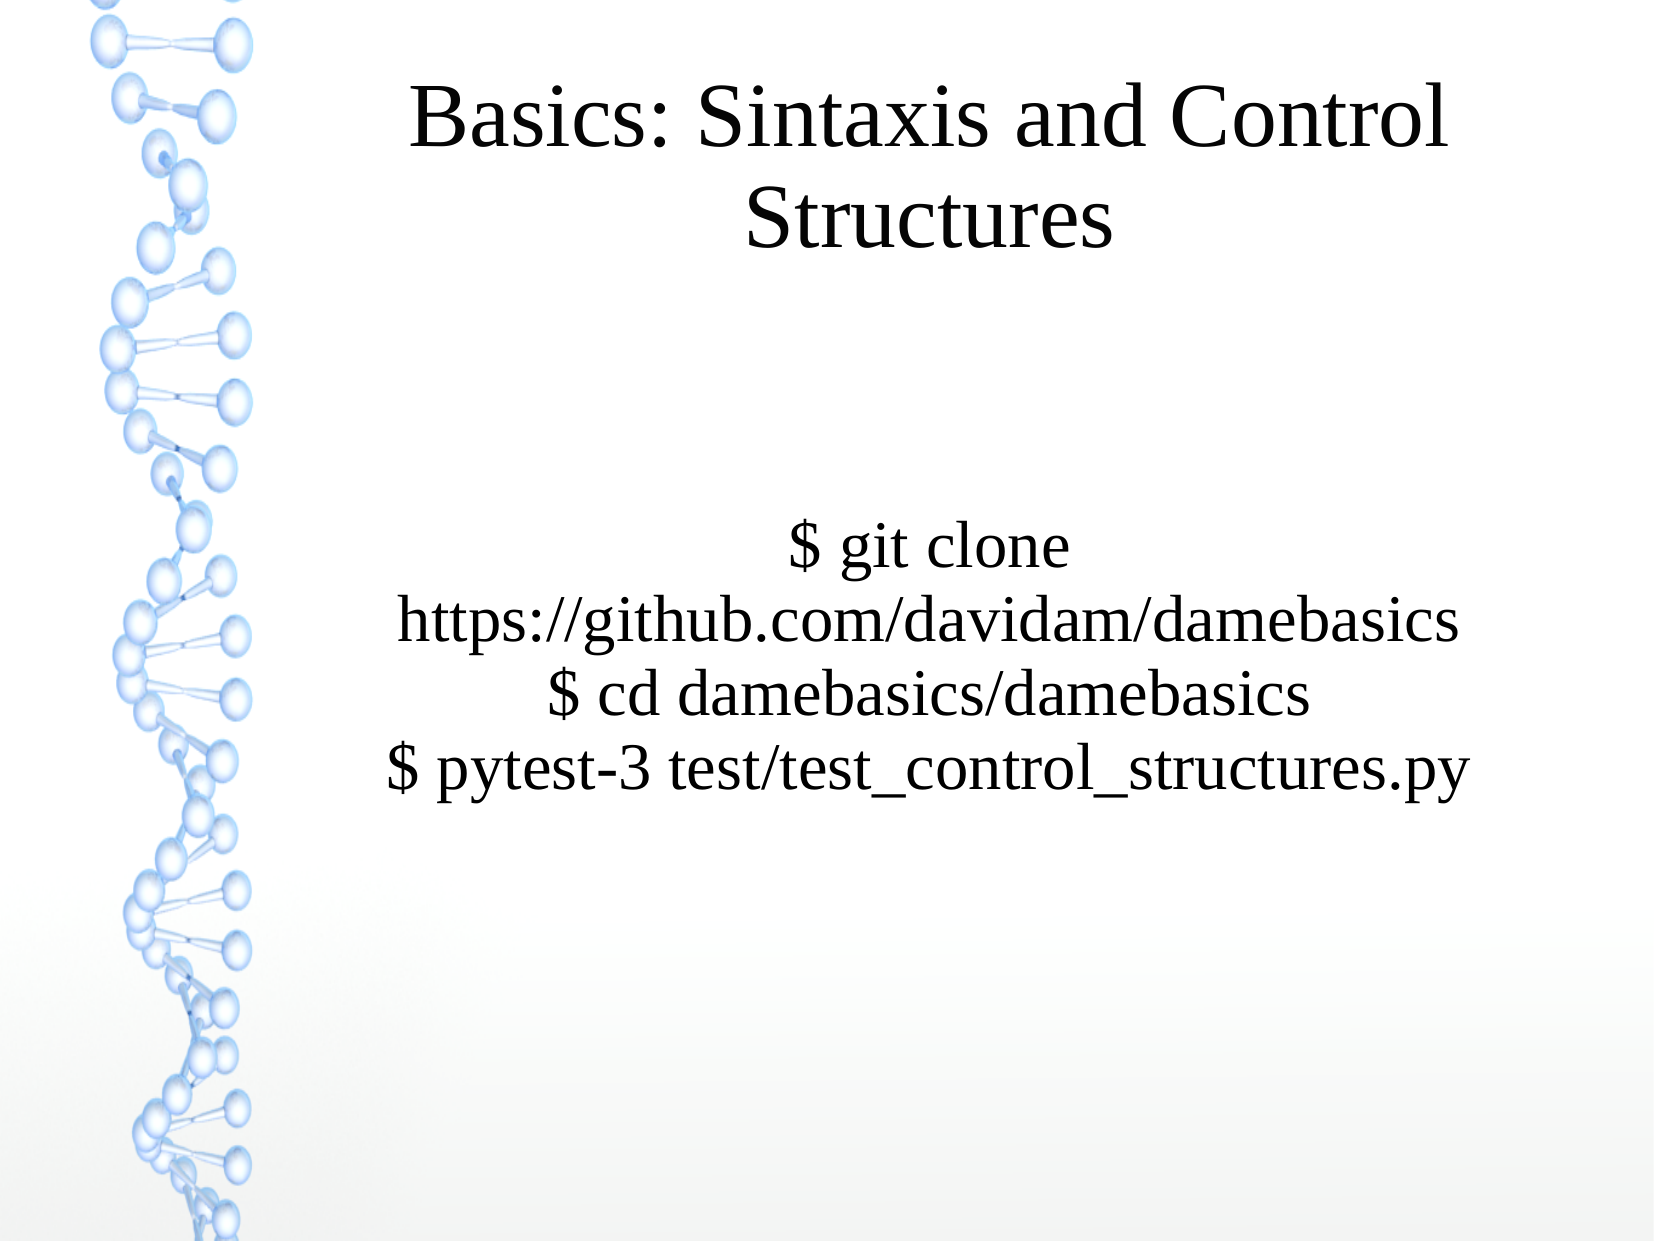

# Basics: Sintaxis and Control Structures
$ git clone https://github.com/davidam/damebasics
$ cd damebasics/damebasics
$ pytest-3 test/test_control_structures.py